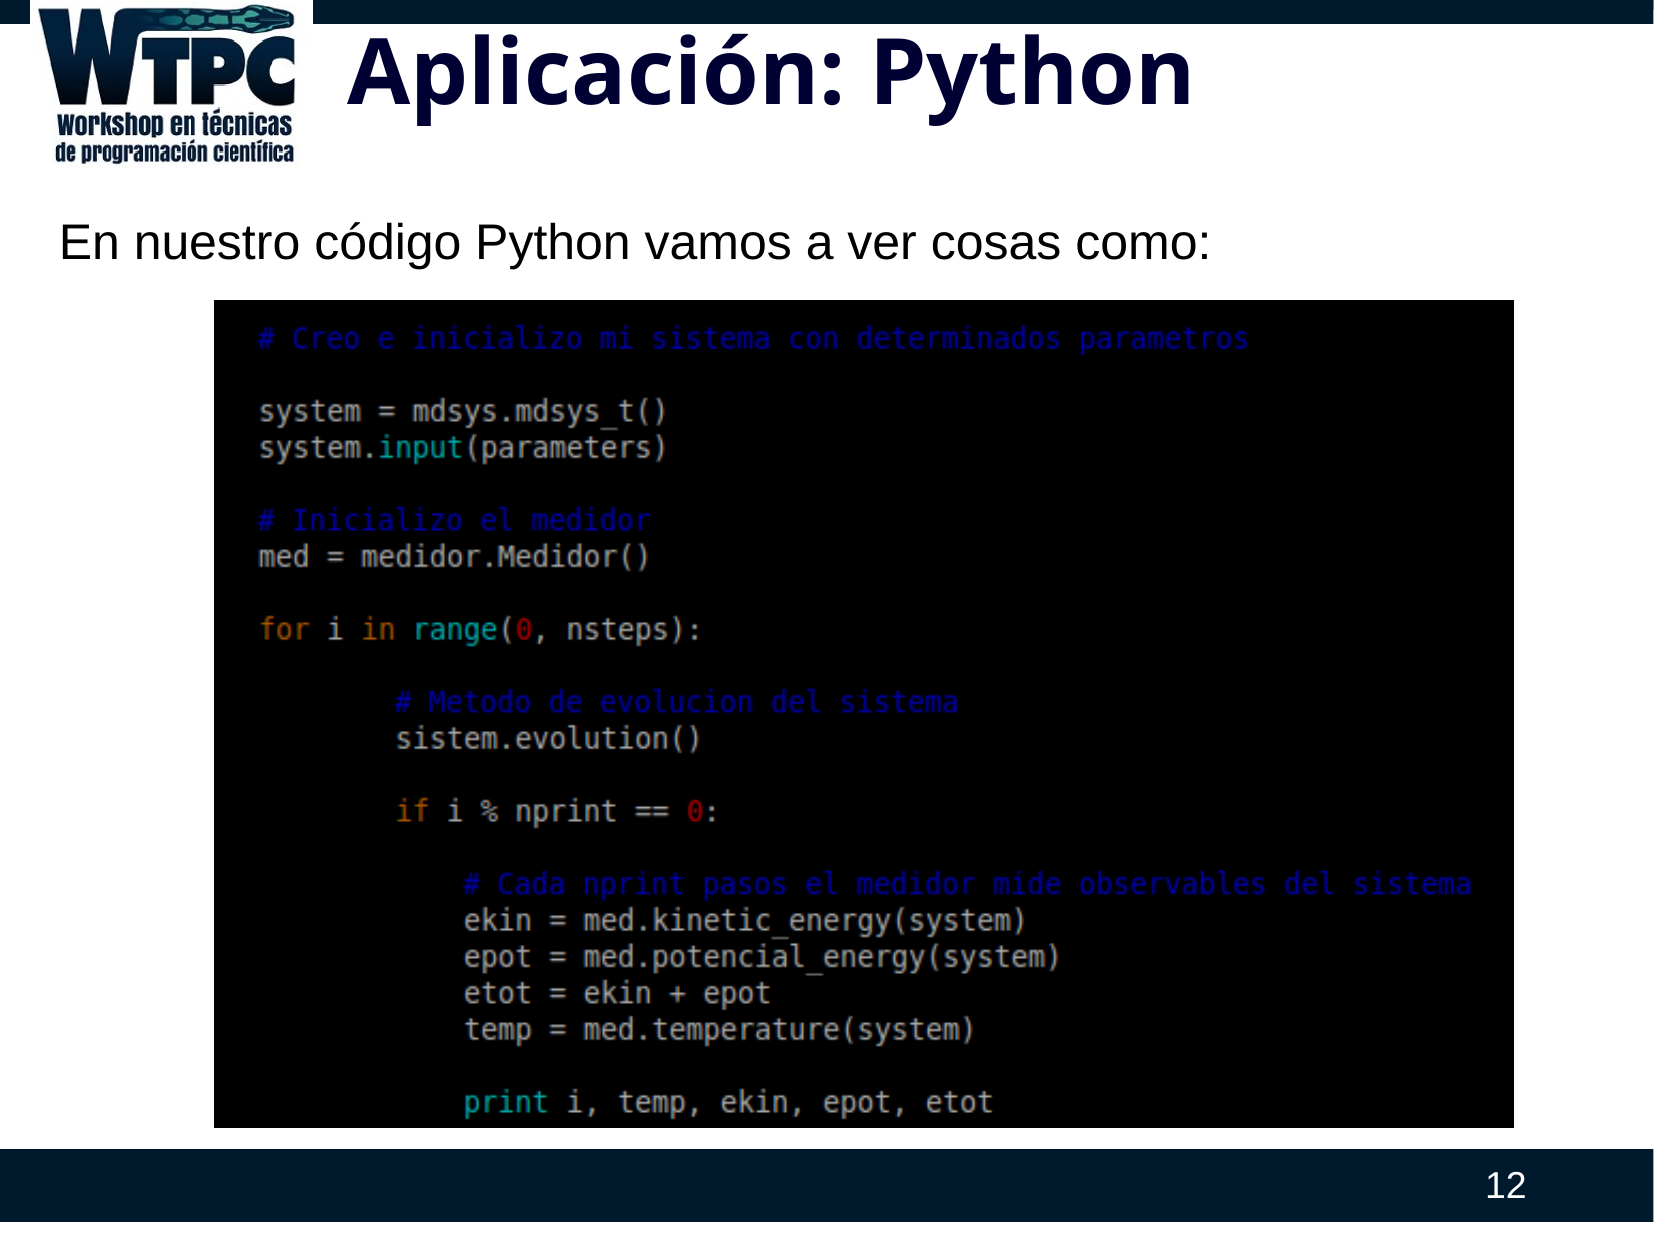

# Aplicación: Python
En nuestro código Python vamos a ver cosas como: